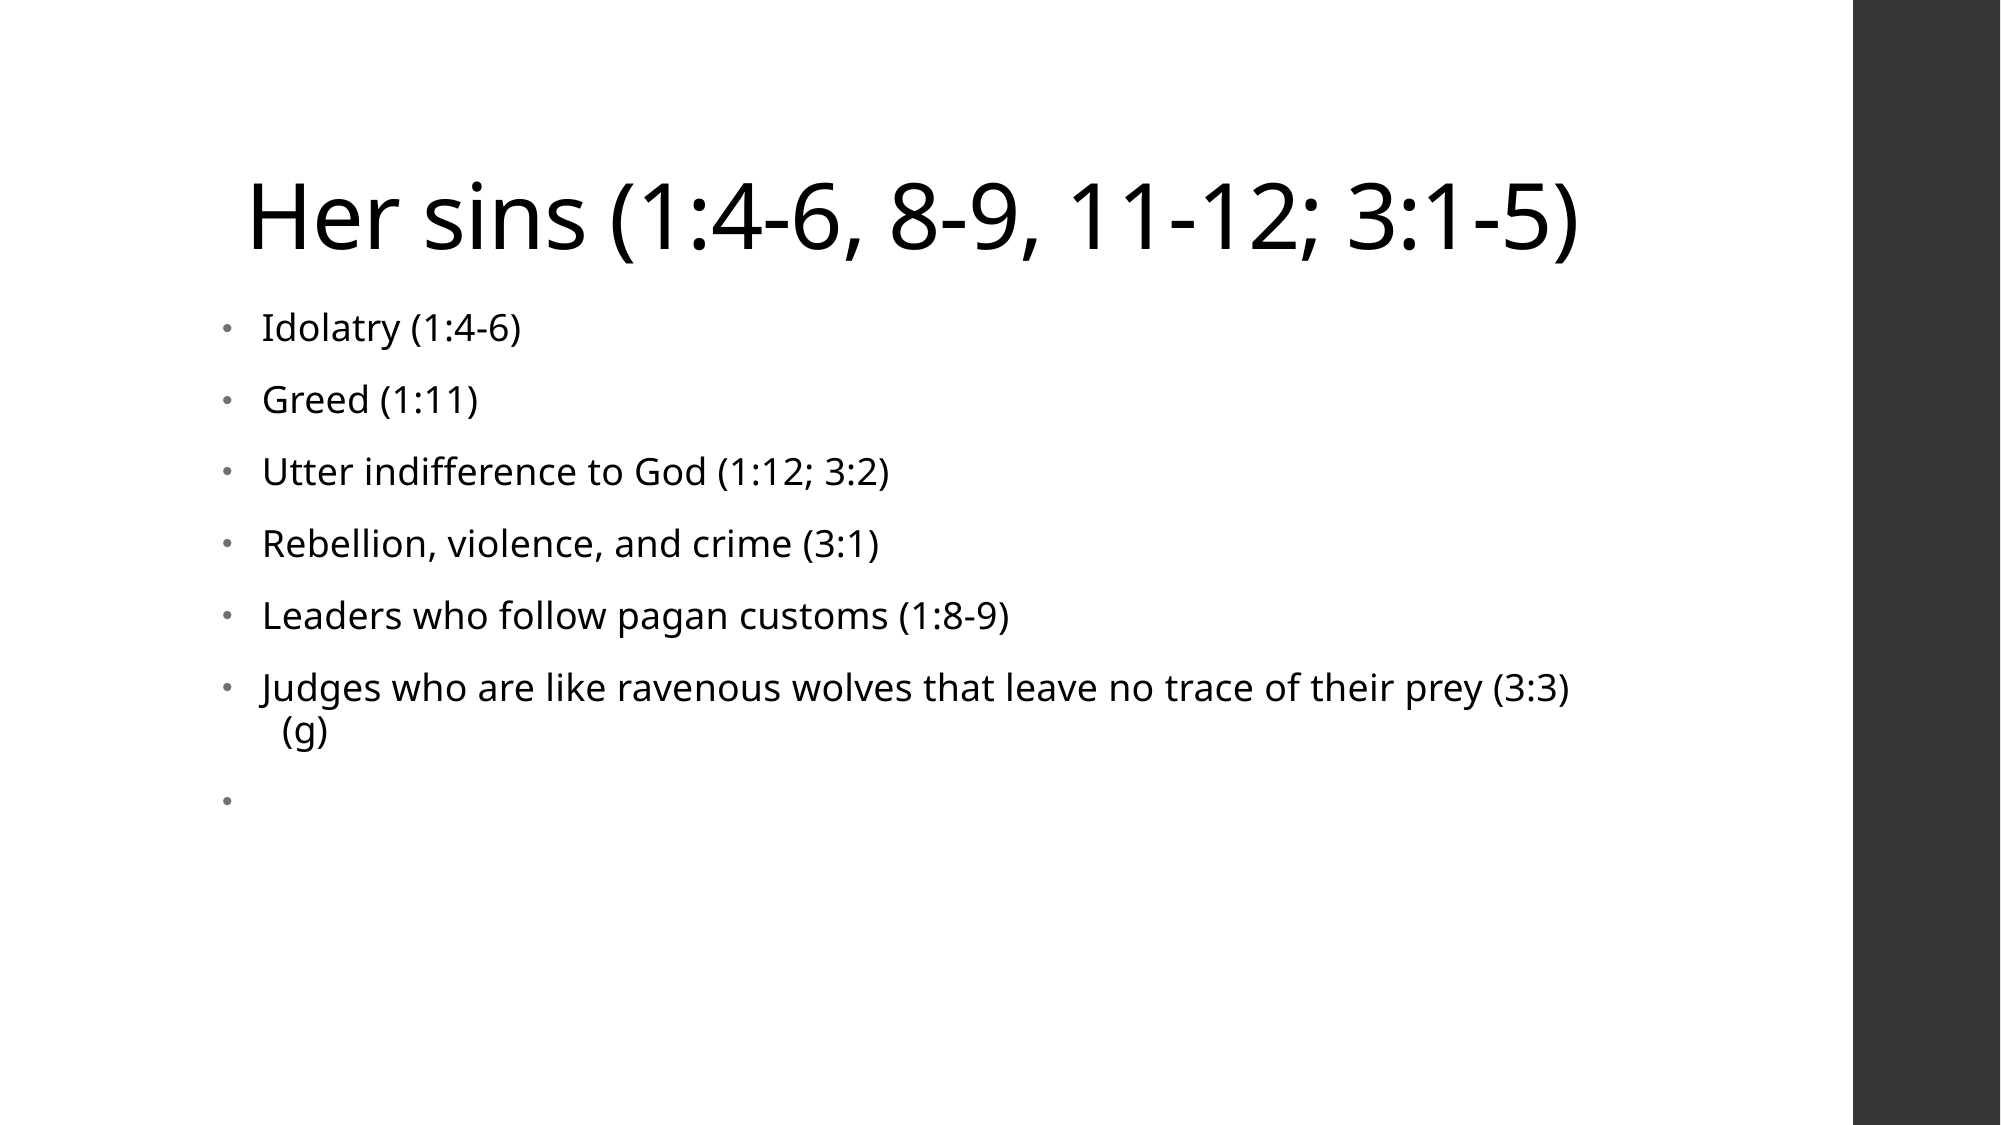

# Her sins (1:4-6, 8-9, 11-12; 3:1-5)
 Idolatry (1:4-6)
 Greed (1:11)
 Utter indifference to God (1:12; 3:2)
 Rebellion, violence, and crime (3:1)
 Leaders who follow pagan customs (1:8-9)
 Judges who are like ravenous wolves that leave no trace of their prey (3:3) (g)